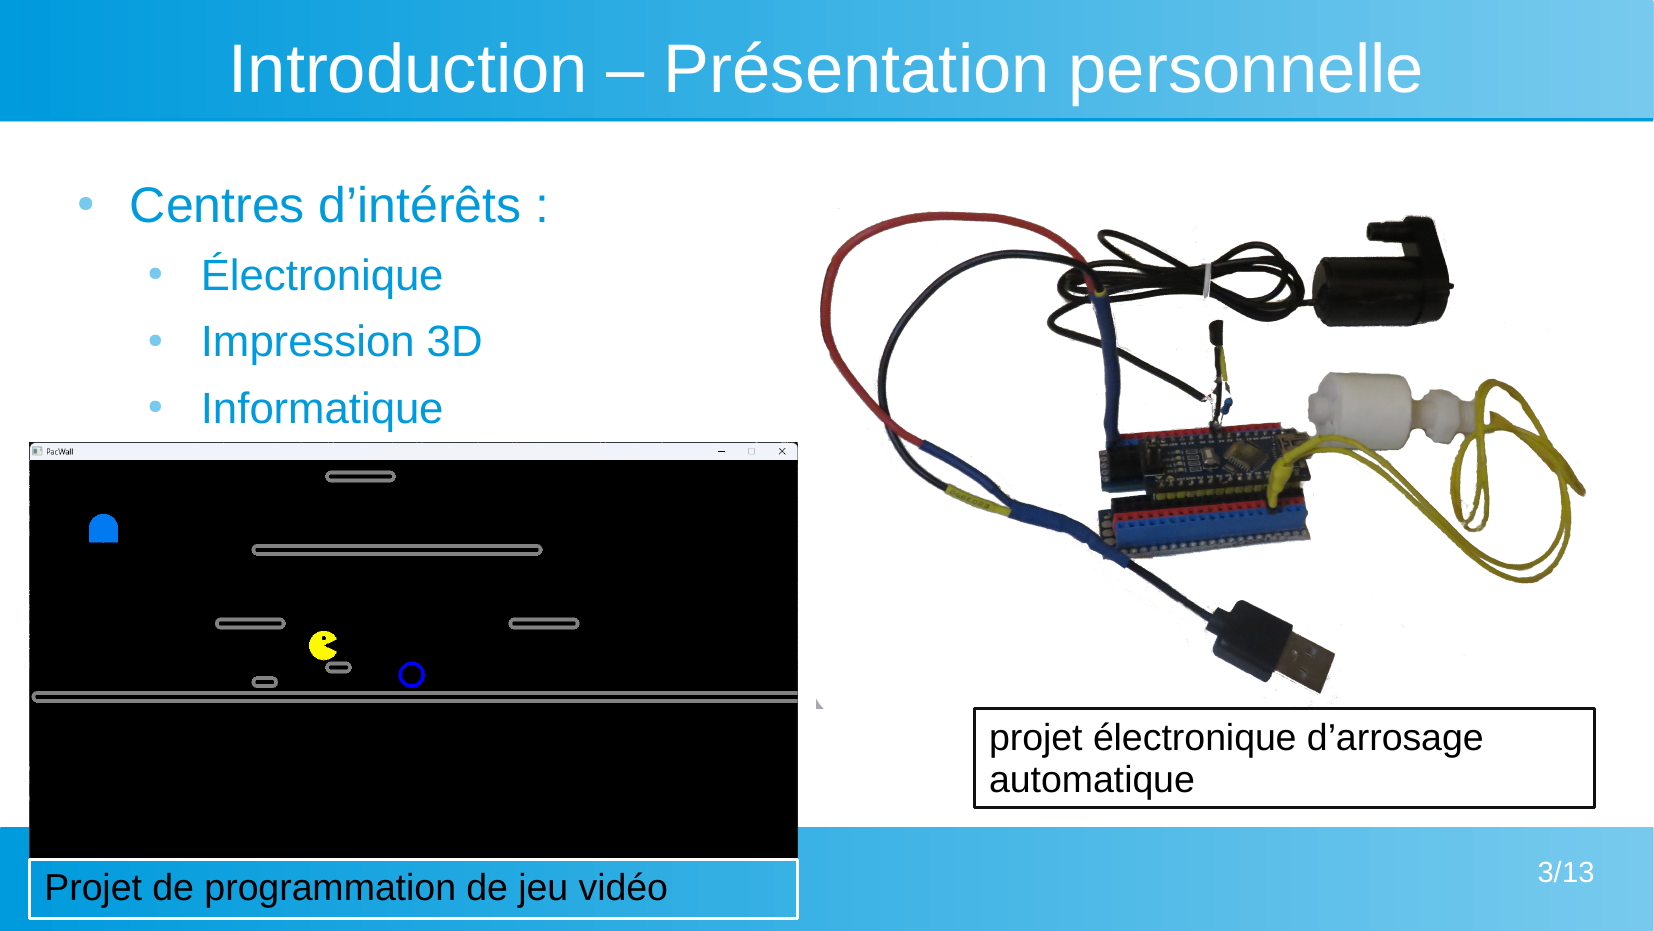

# Introduction – Présentation personnelle
Centres d’intérêts :
Électronique
Impression 3D
Informatique
projet électronique d’arrosage automatique
3
Projet de programmation de jeu vidéo